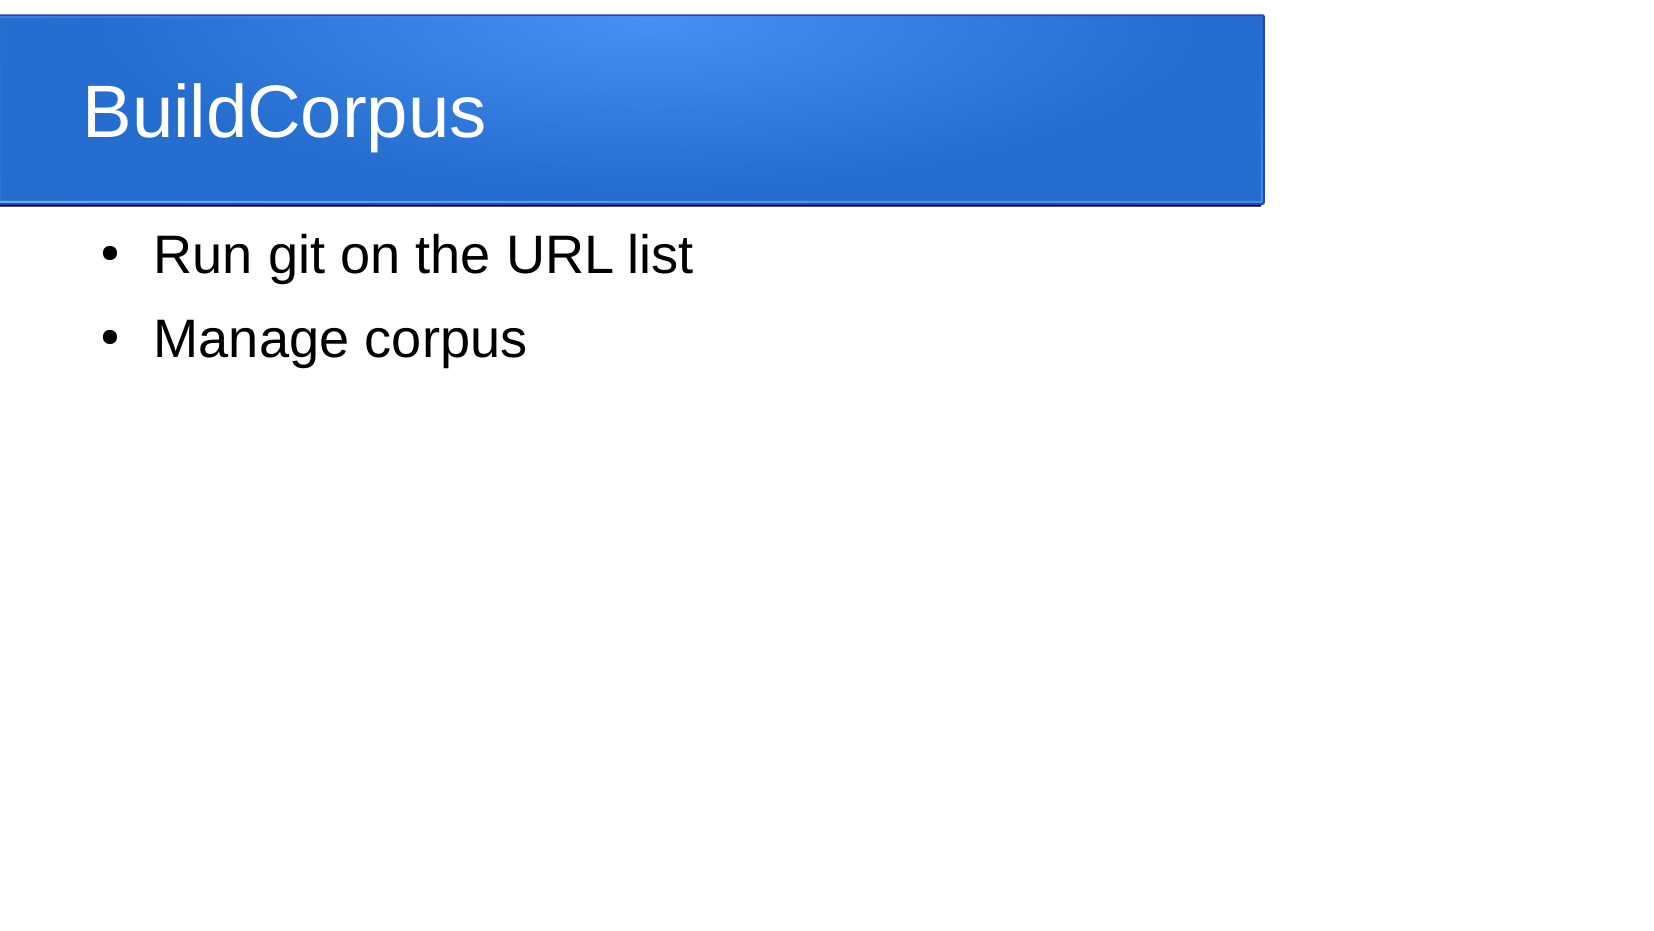

# BuildCorpus
Run git on the URL list
Manage corpus